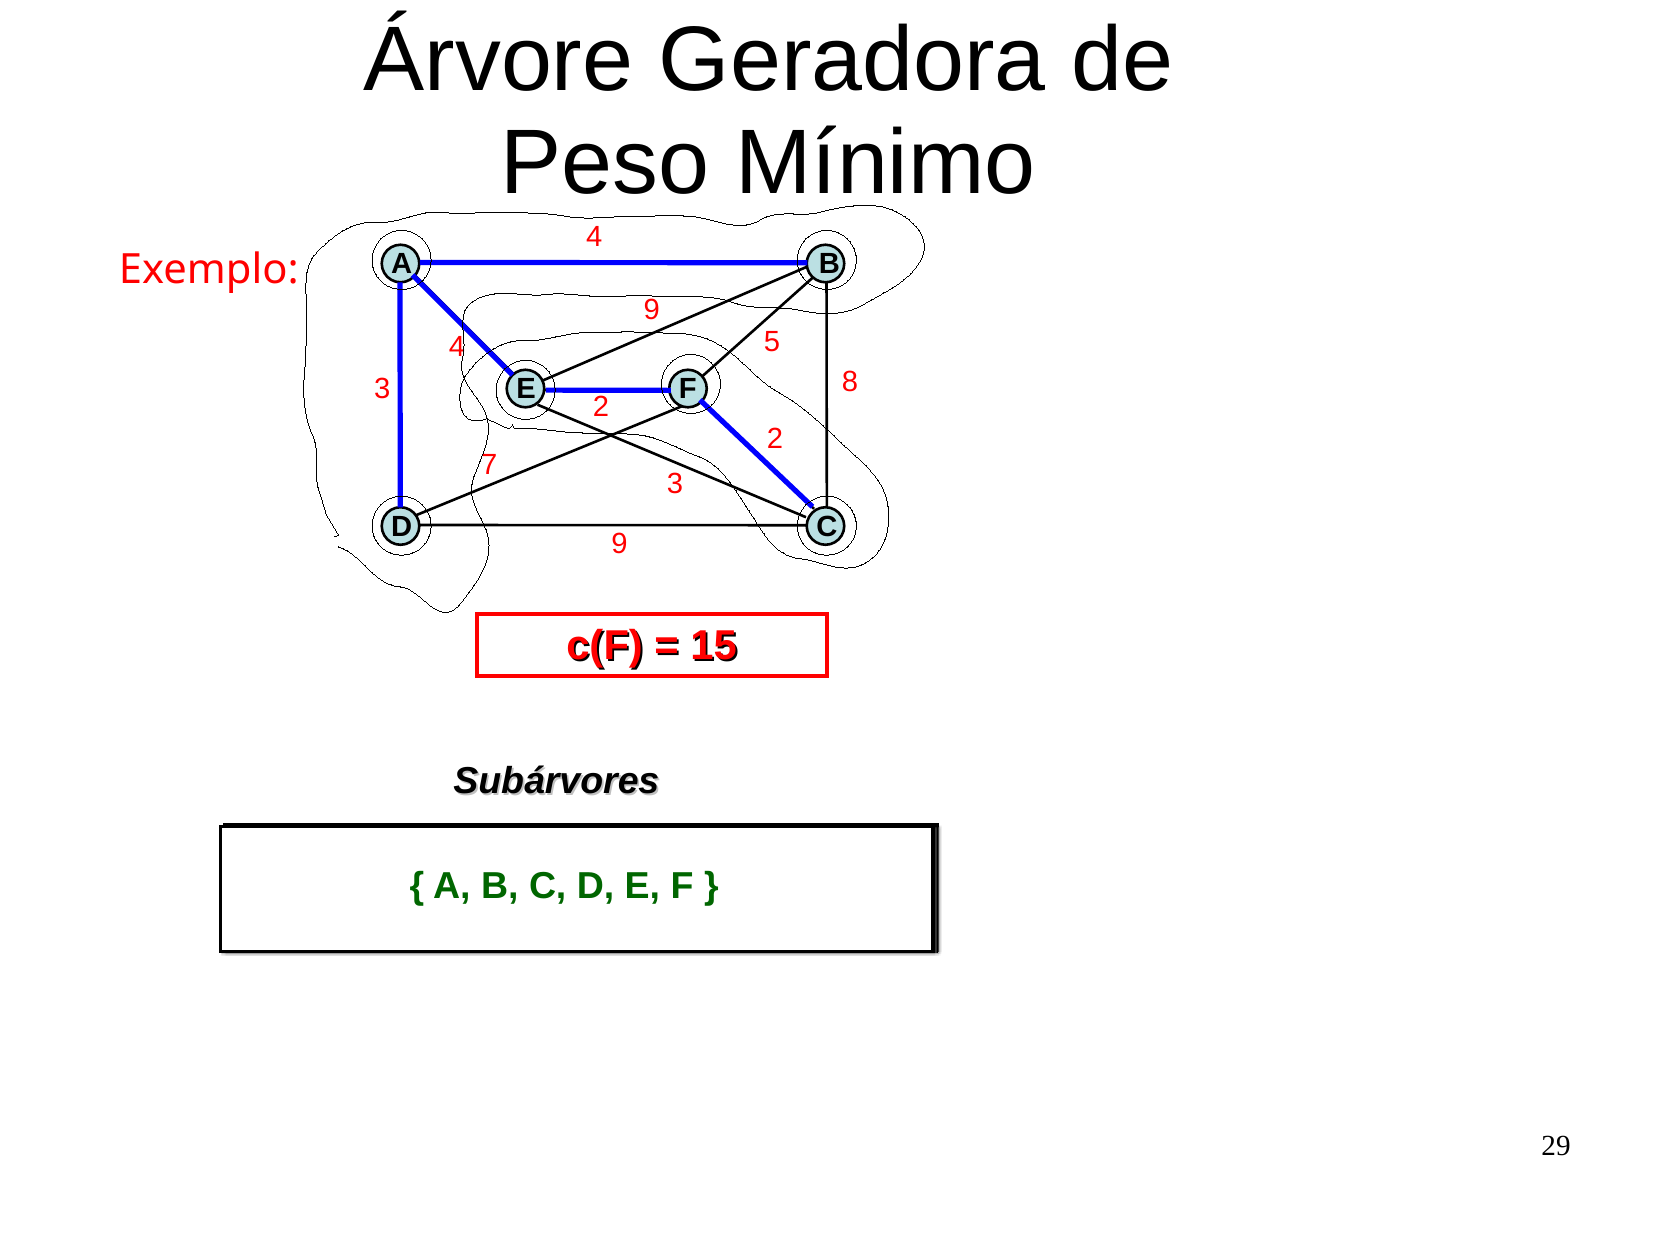

# Árvore Geradora de Peso Mínimo
4
	Exemplo:
A
B
9
5
4
8
3
E
F
2
2
7
3
D
C
9
c(F) = 11
c(F) = 15
Subárvores
{ A }
{ B }
{ C }
{ D }
{ E }
{ F }
{ A, B, C, D, E, F }
{ A, B, D }
{ C, E, F }
29